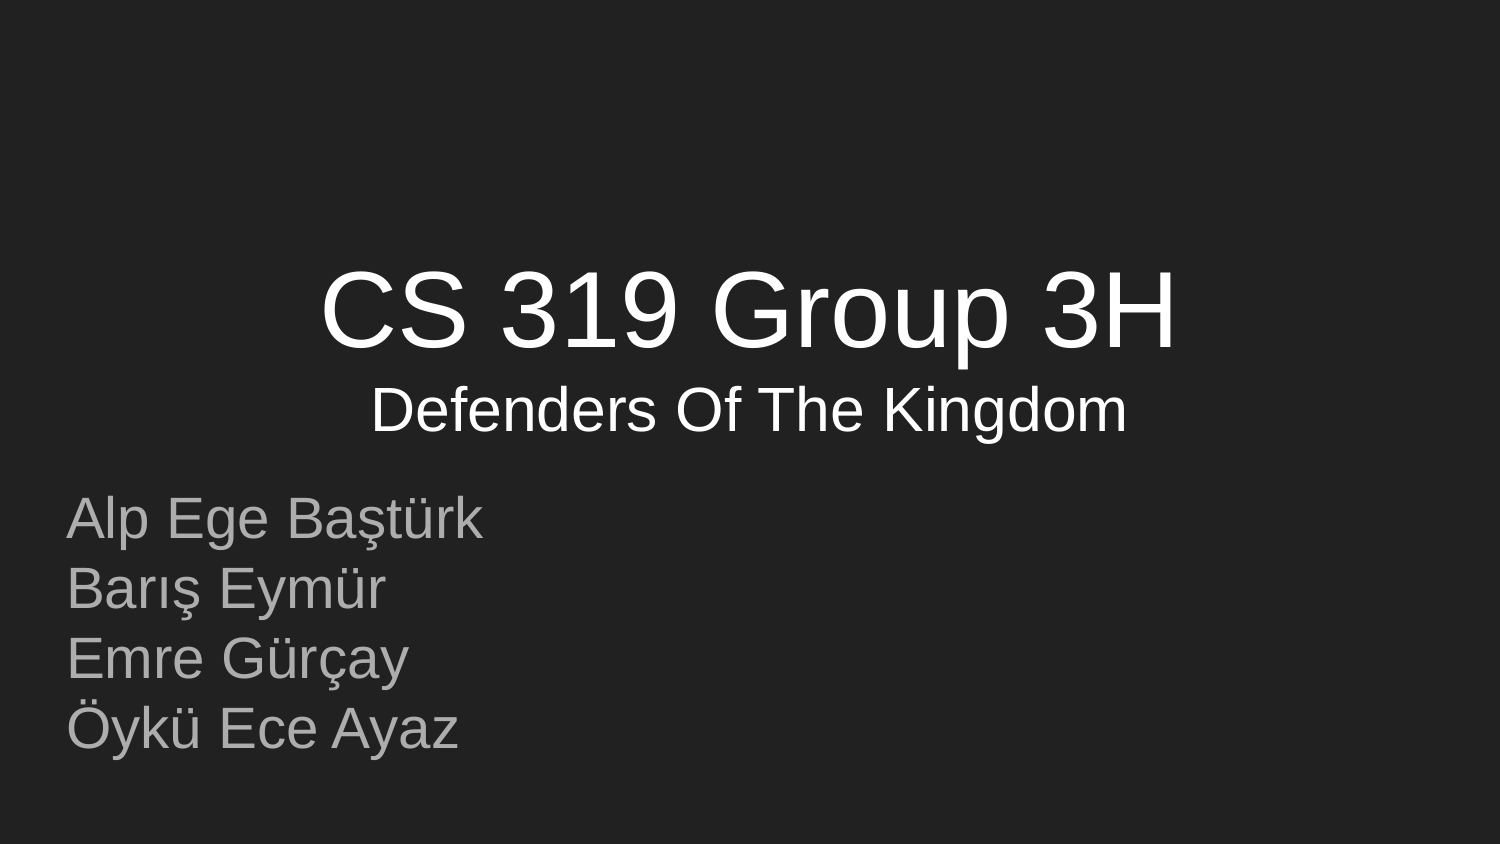

# CS 319 Group 3H Defenders Of The Kingdom
Alp Ege Baştürk
Barış Eymür
Emre Gürçay
Öykü Ece Ayaz